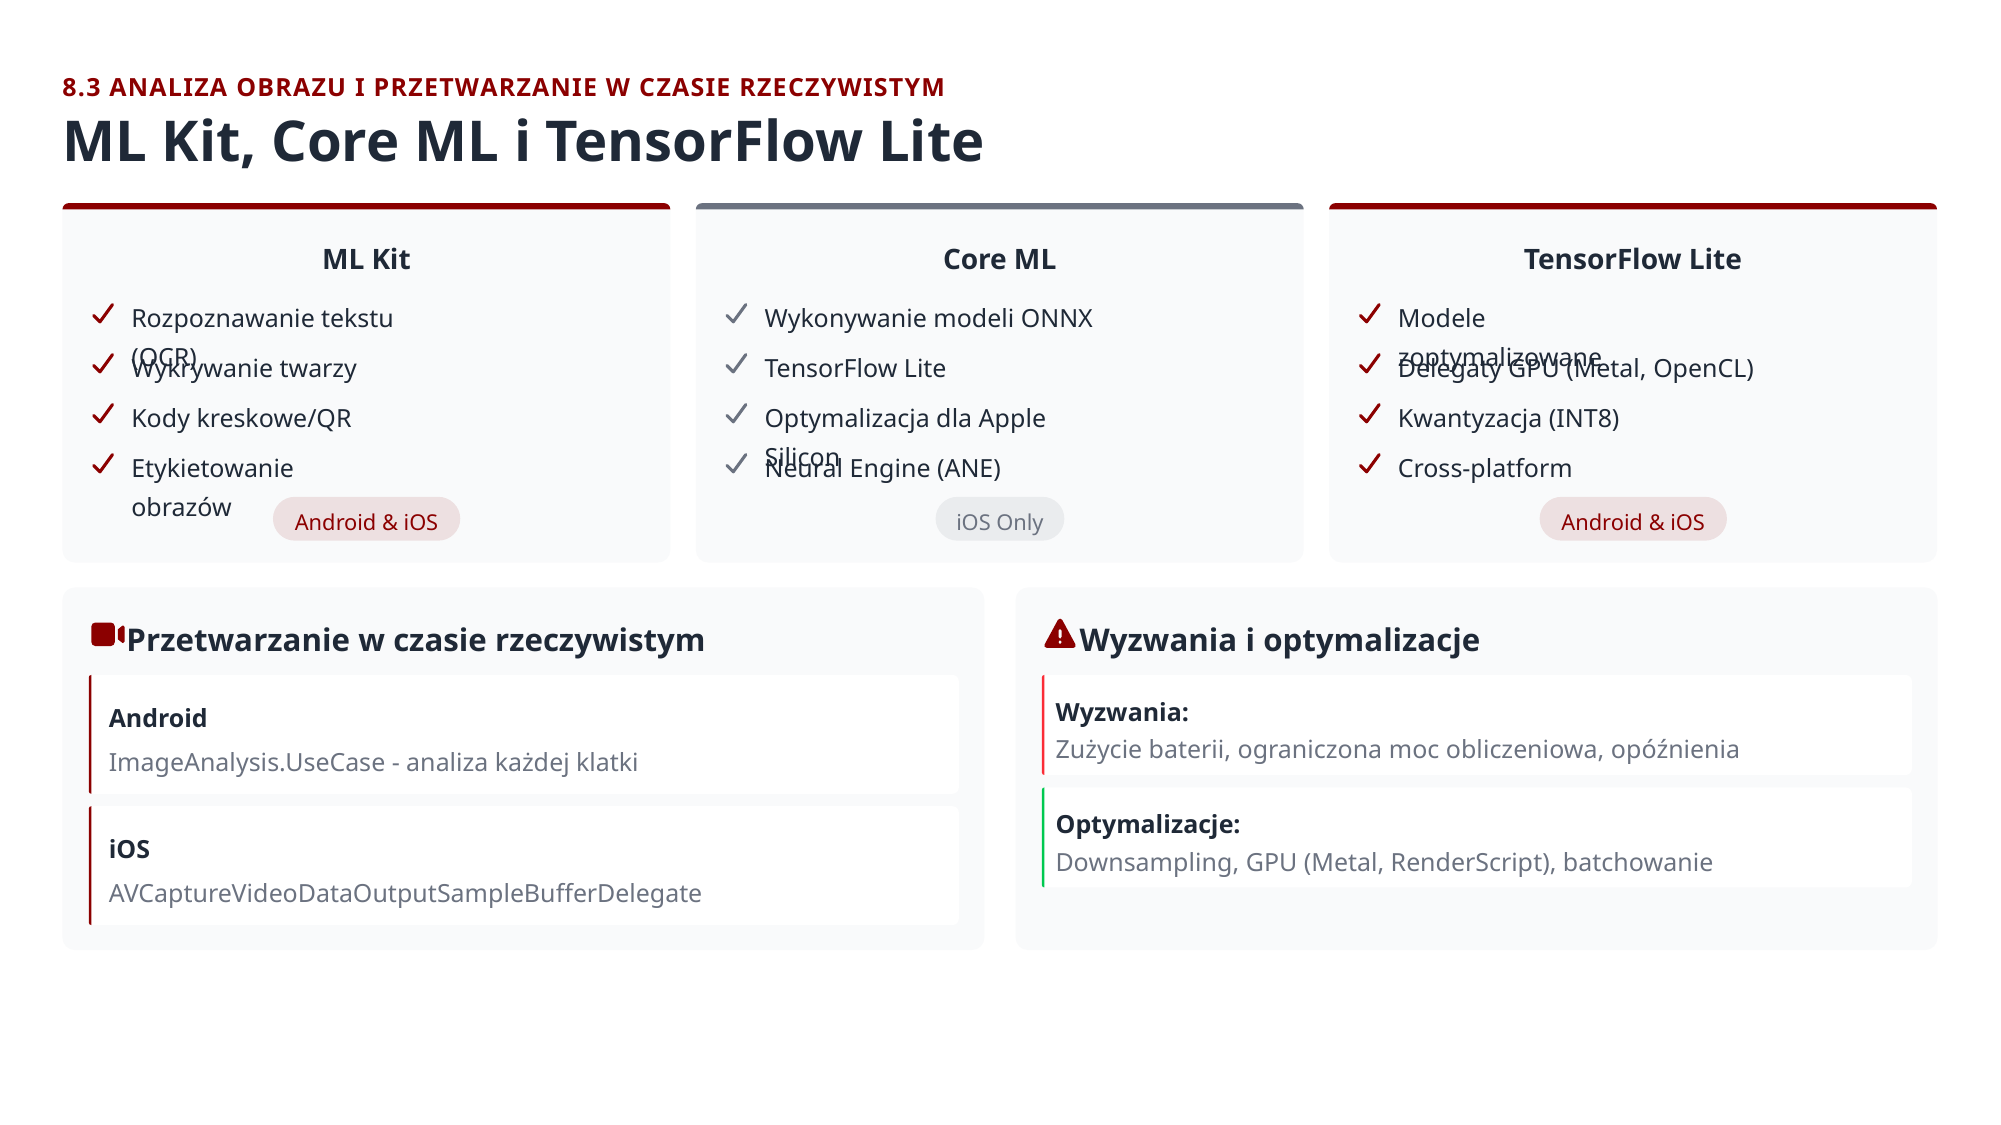

8.3 ANALIZA OBRAZU I PRZETWARZANIE W CZASIE RZECZYWISTYM
ML Kit, Core ML i TensorFlow Lite
ML Kit
Core ML
TensorFlow Lite
Rozpoznawanie tekstu (OCR)
Wykonywanie modeli ONNX
Modele zoptymalizowane
Wykrywanie twarzy
TensorFlow Lite
Delegaty GPU (Metal, OpenCL)
Kody kreskowe/QR
Optymalizacja dla Apple Silicon
Kwantyzacja (INT8)
Etykietowanie obrazów
Neural Engine (ANE)
Cross-platform
Android & iOS
iOS Only
Android & iOS
Przetwarzanie w czasie rzeczywistym
Wyzwania i optymalizacje
Wyzwania:
Android
Zużycie baterii, ograniczona moc obliczeniowa, opóźnienia
ImageAnalysis.UseCase - analiza każdej klatki
Optymalizacje:
iOS
Downsampling, GPU (Metal, RenderScript), batchowanie
AVCaptureVideoDataOutputSampleBufferDelegate